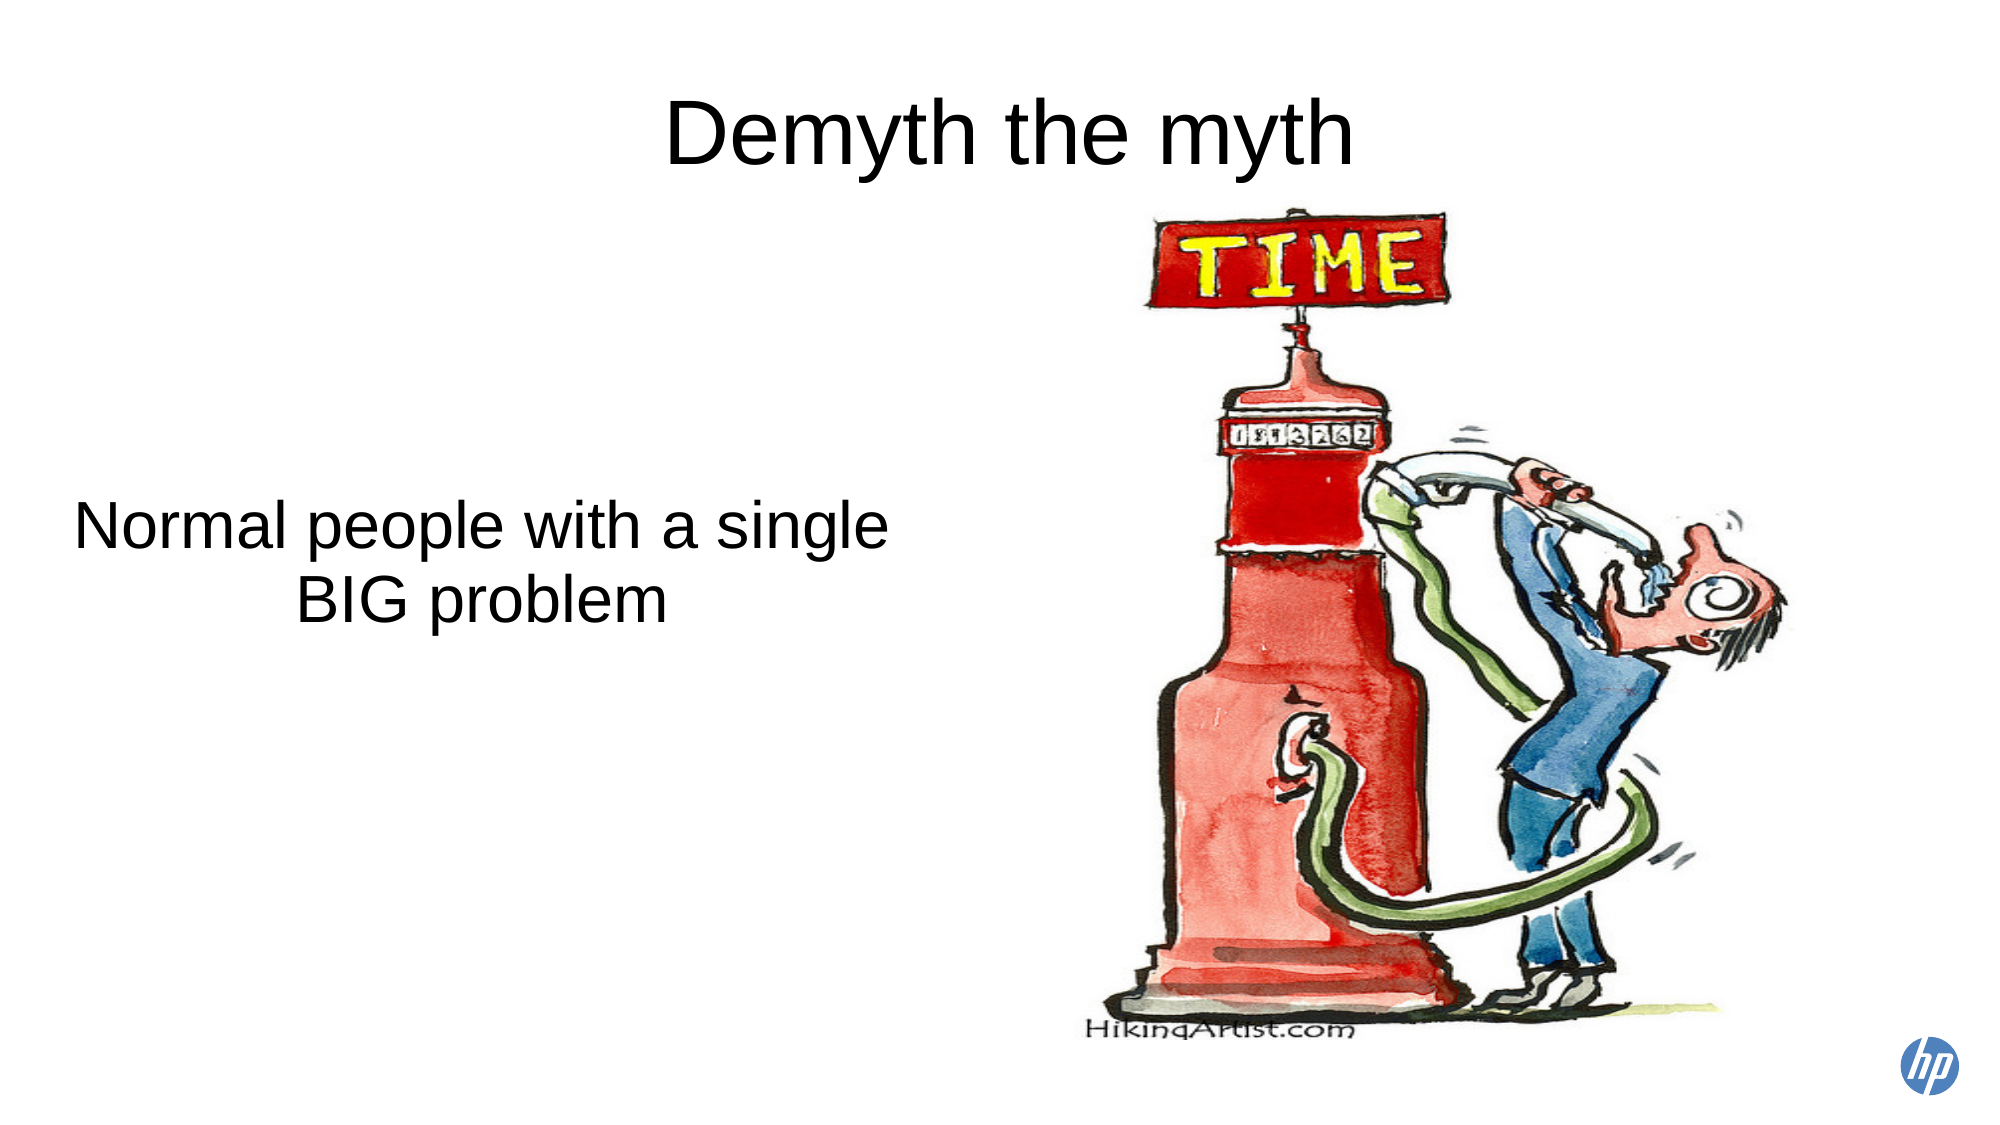

# Demyth the myth
Normal people with a single BIG problem